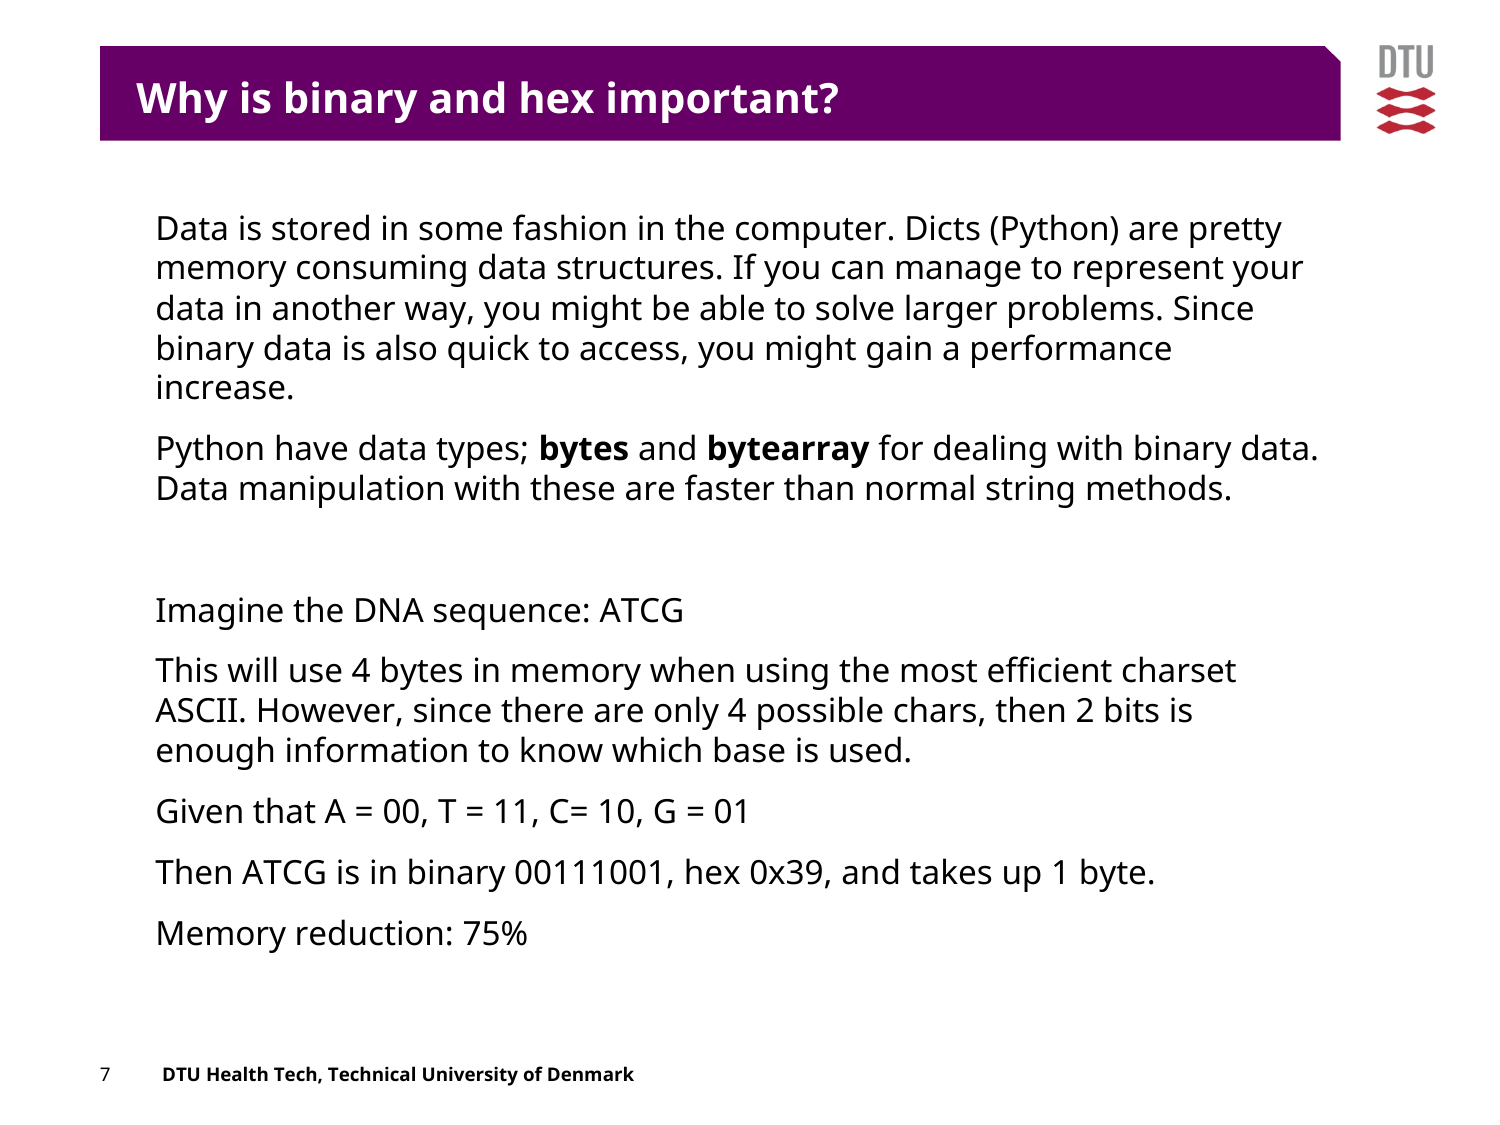

Why is binary and hex important?
Data is stored in some fashion in the computer. Dicts (Python) are pretty memory consuming data structures. If you can manage to represent your data in another way, you might be able to solve larger problems. Since binary data is also quick to access, you might gain a performance increase.
Python have data types; bytes and bytearray for dealing with binary data. Data manipulation with these are faster than normal string methods.
Imagine the DNA sequence: ATCG
This will use 4 bytes in memory when using the most efficient charset ASCII. However, since there are only 4 possible chars, then 2 bits is enough information to know which base is used.
Given that A = 00, T = 11, C= 10, G = 01
Then ATCG is in binary 00111001, hex 0x39, and takes up 1 byte.
Memory reduction: 75%